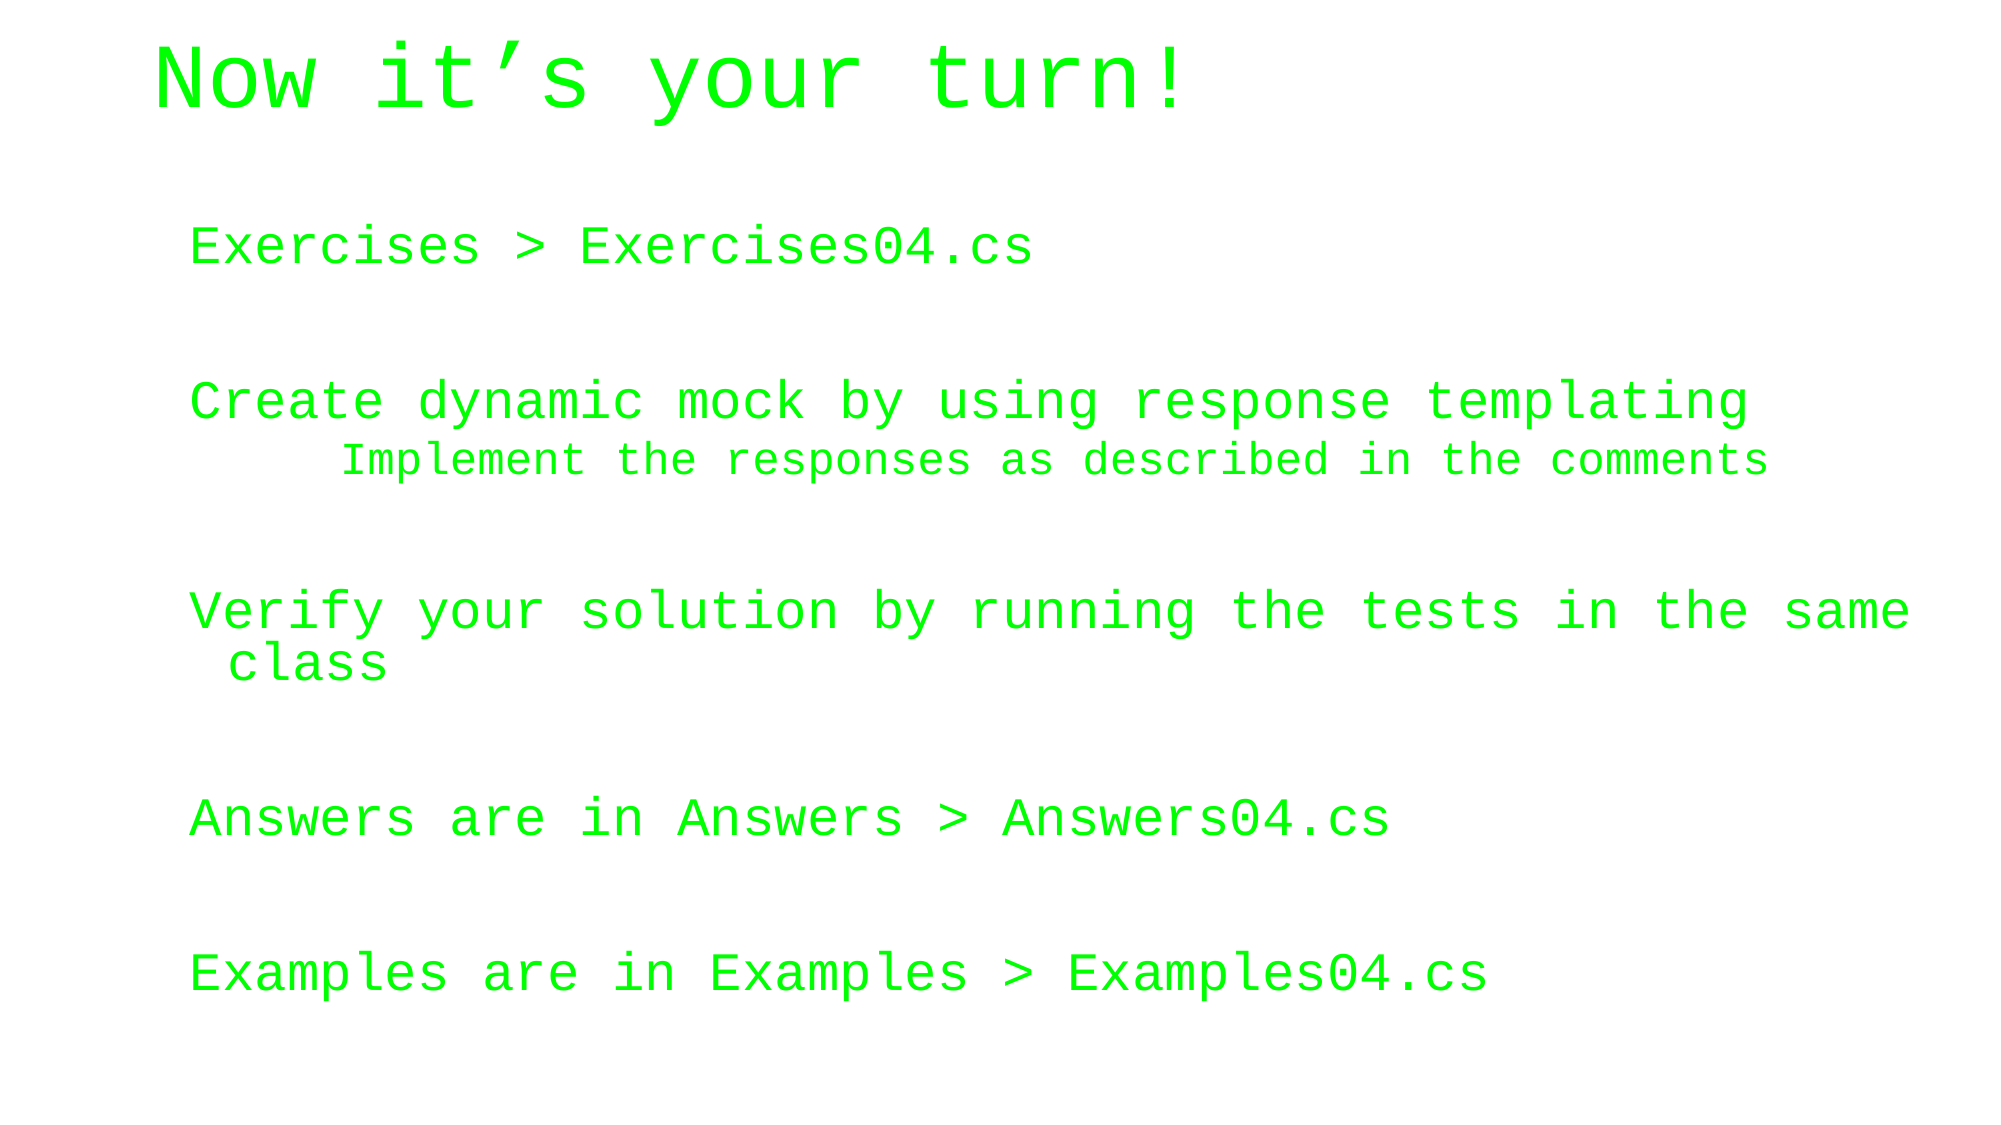

# Now it’s your turn!
Exercises > Exercises04.cs
Create dynamic mock by using response templating
Implement the responses as described in the comments
Verify your solution by running the tests in the same class
Answers are in Answers > Answers04.cs
Examples are in Examples > Examples04.cs